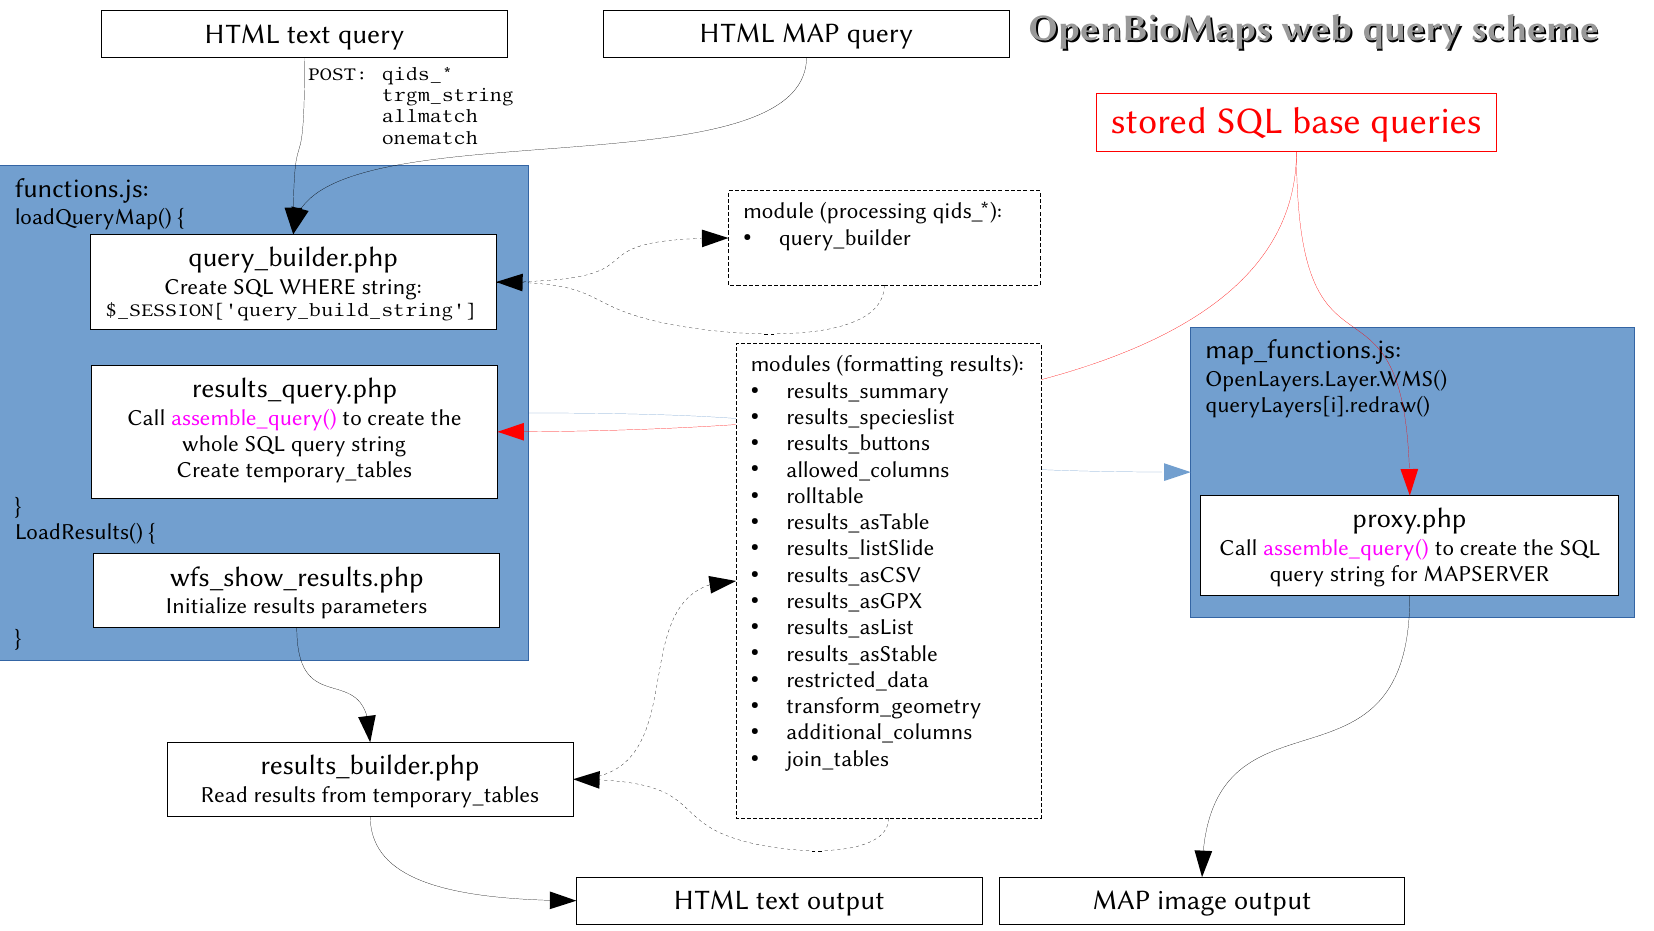

OpenBioMaps web query scheme
HTML MAP query
HTML text query
POST:	qids_*
	trgm_string
	allmatch
	onematch
stored SQL base queries
functions.js:
loadQueryMap() {
}
LoadResults() {
}
module (processing qids_*):
query_builder
query_builder.php
Create SQL WHERE string:
$_SESSION['query_build_string']
map_functions.js:
OpenLayers.Layer.WMS()
queryLayers[i].redraw()
modules (formatting results):
results_summary
results_specieslist
results_buttons
allowed_columns
rolltable
results_asTable
results_listSlide
results_asCSV
results_asGPX
results_asList
results_asStable
restricted_data
transform_geometry
additional_columns
join_tables
results_query.php
Call assemble_query() to create the whole SQL query string
Create temporary_tables
proxy.php
Call assemble_query() to create the SQL query string for MAPSERVER
wfs_show_results.php
Initialize results parameters
results_builder.php
Read results from temporary_tables
HTML text output
MAP image output